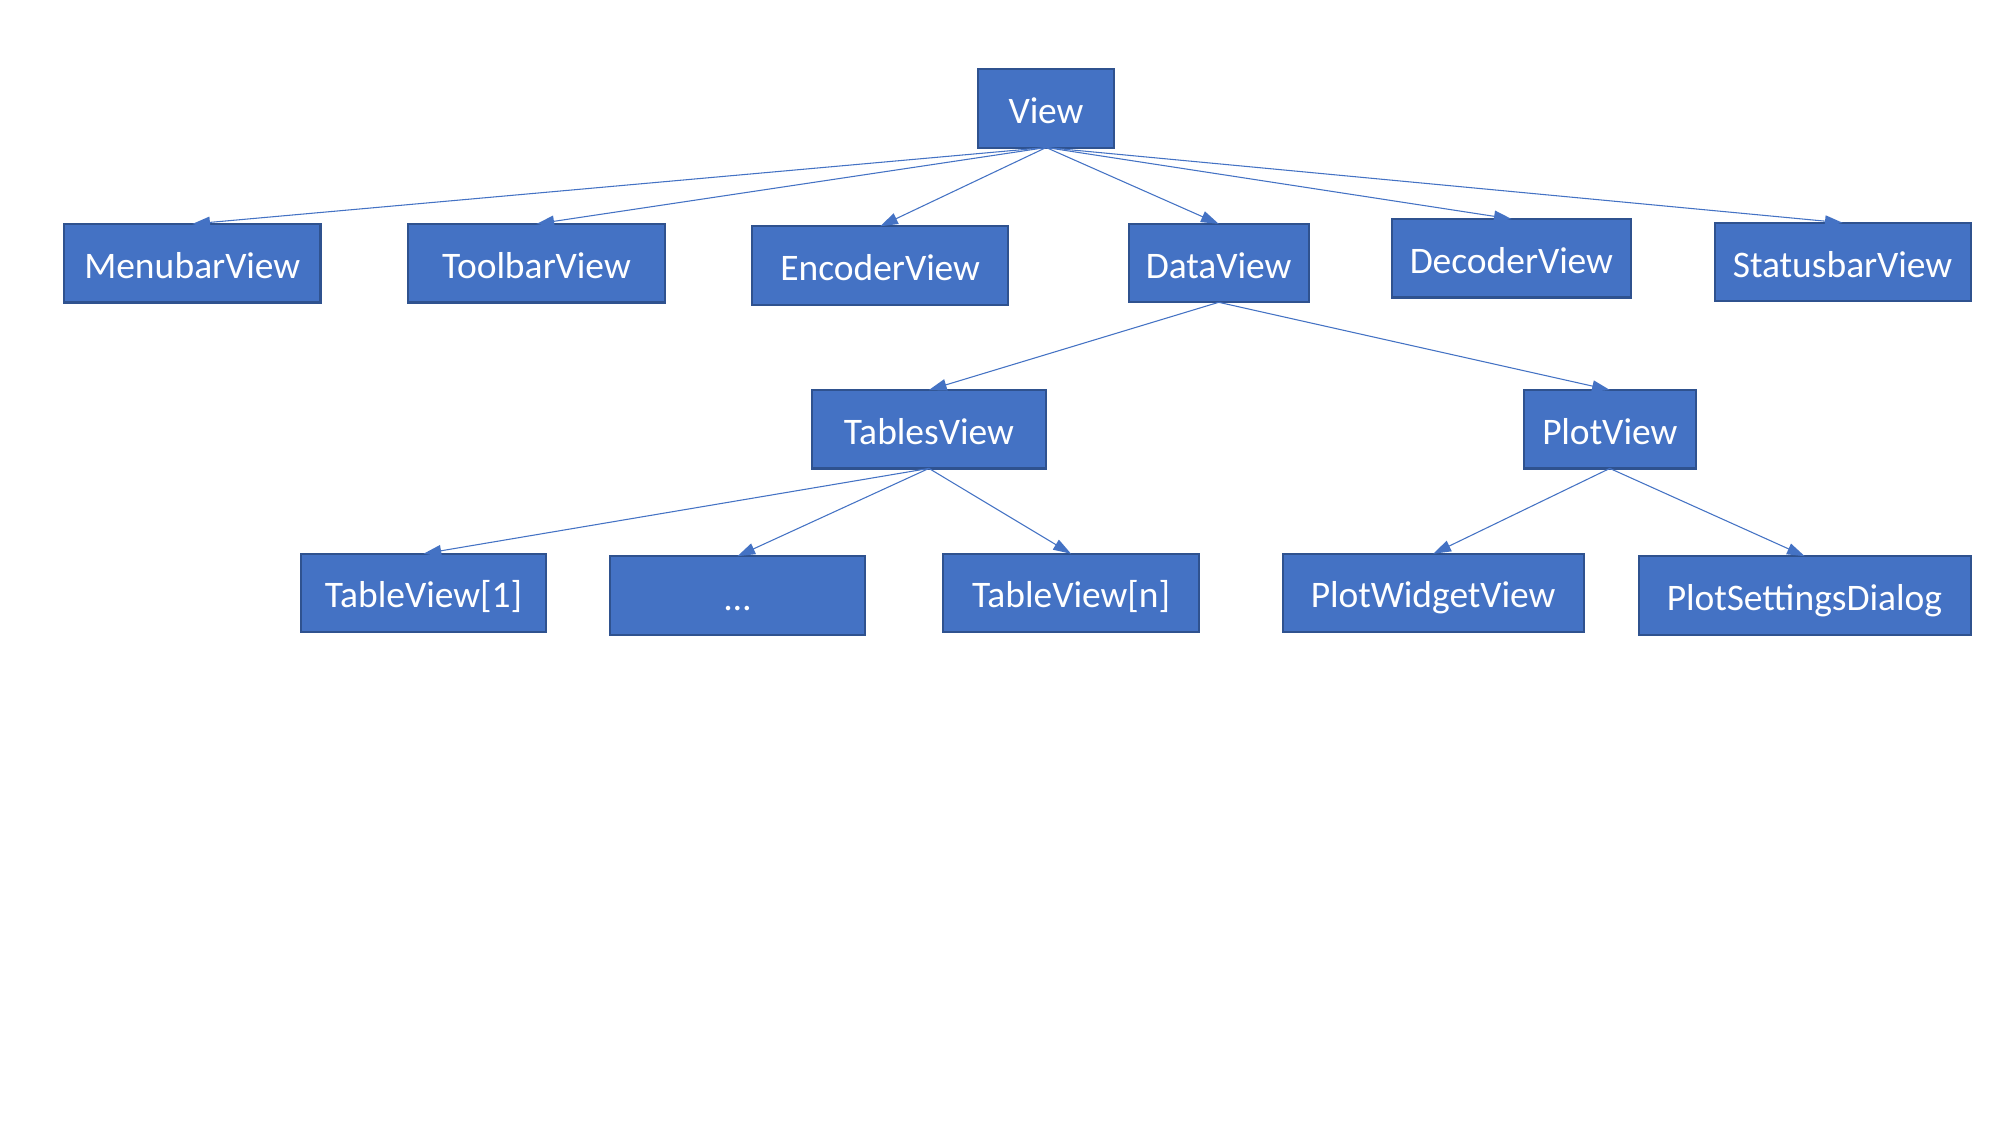

View
DecoderView
StatusbarView
DataView
MenubarView
ToolbarView
EncoderView
TablesView
PlotView
TableView[1]
TableView[n]
PlotWidgetView
…
PlotSettingsDialog